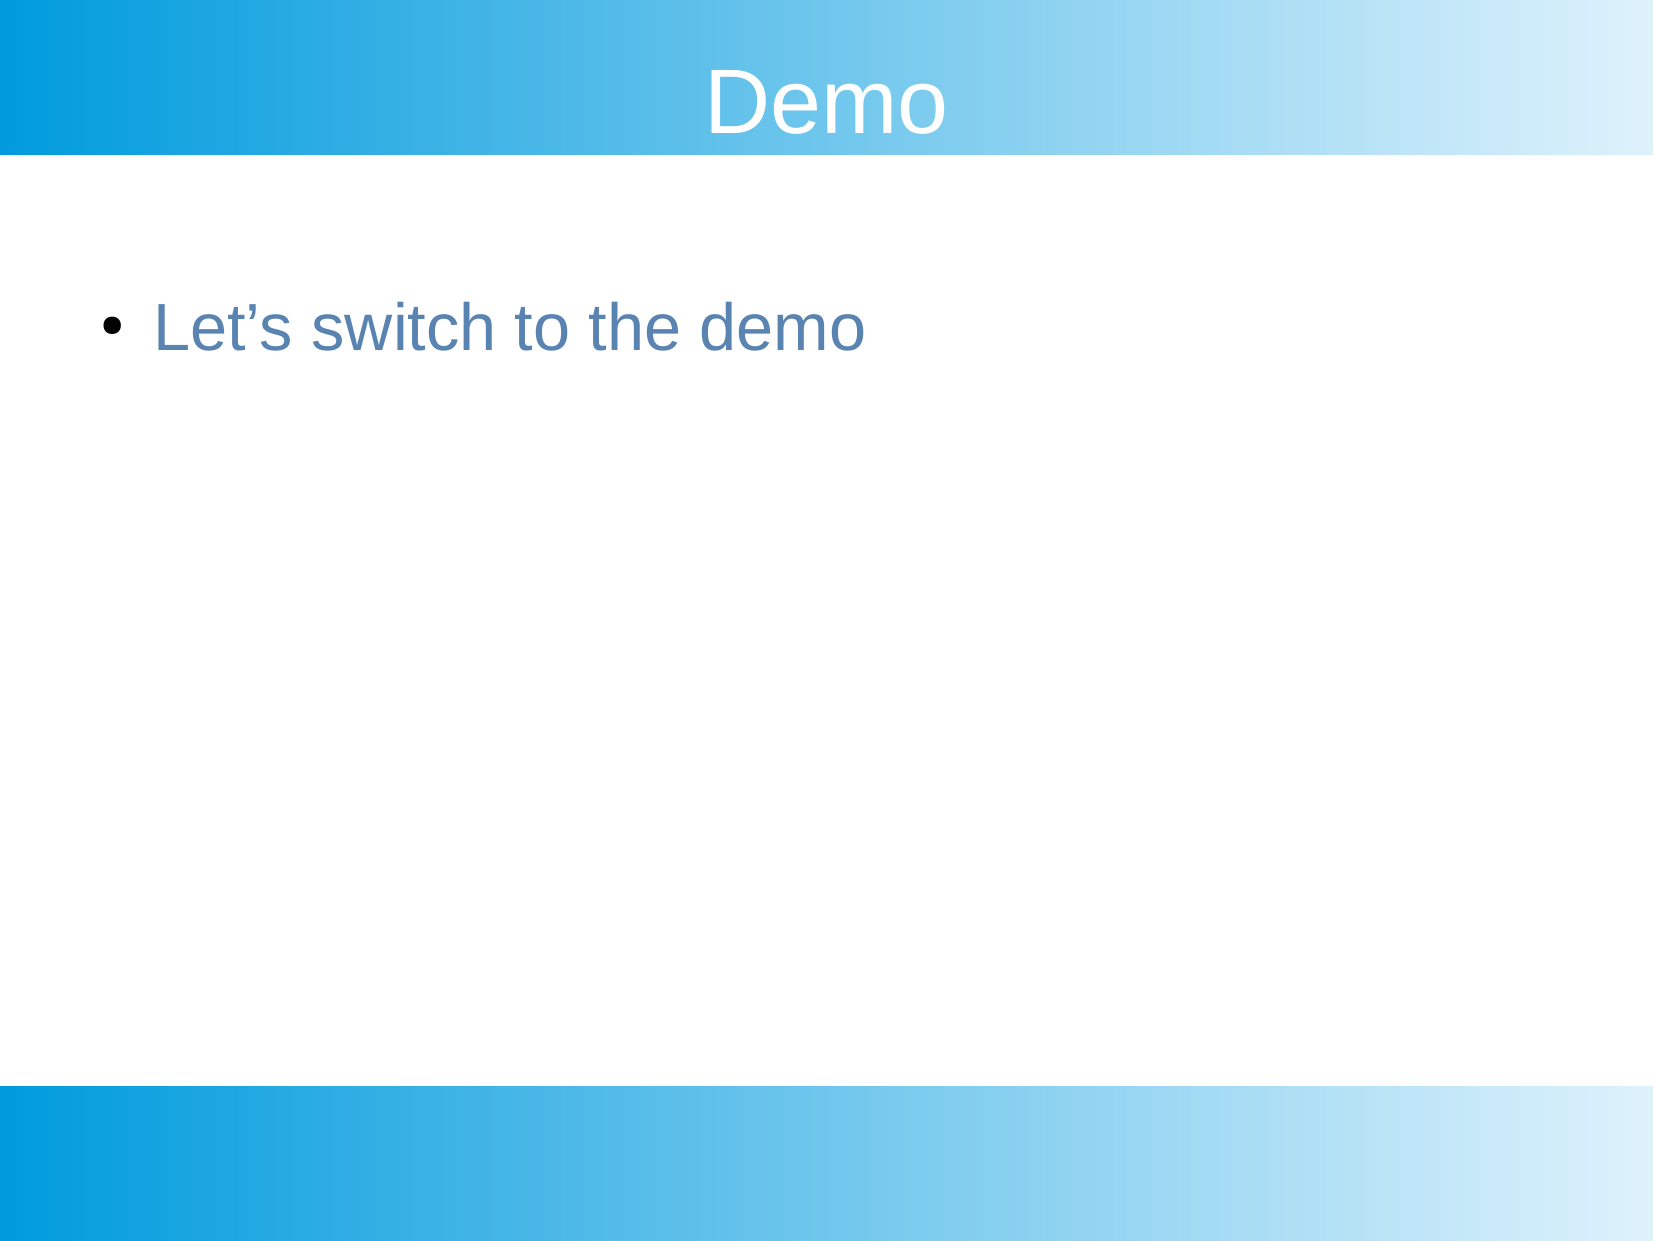

# Demo
Let’s switch to the demo